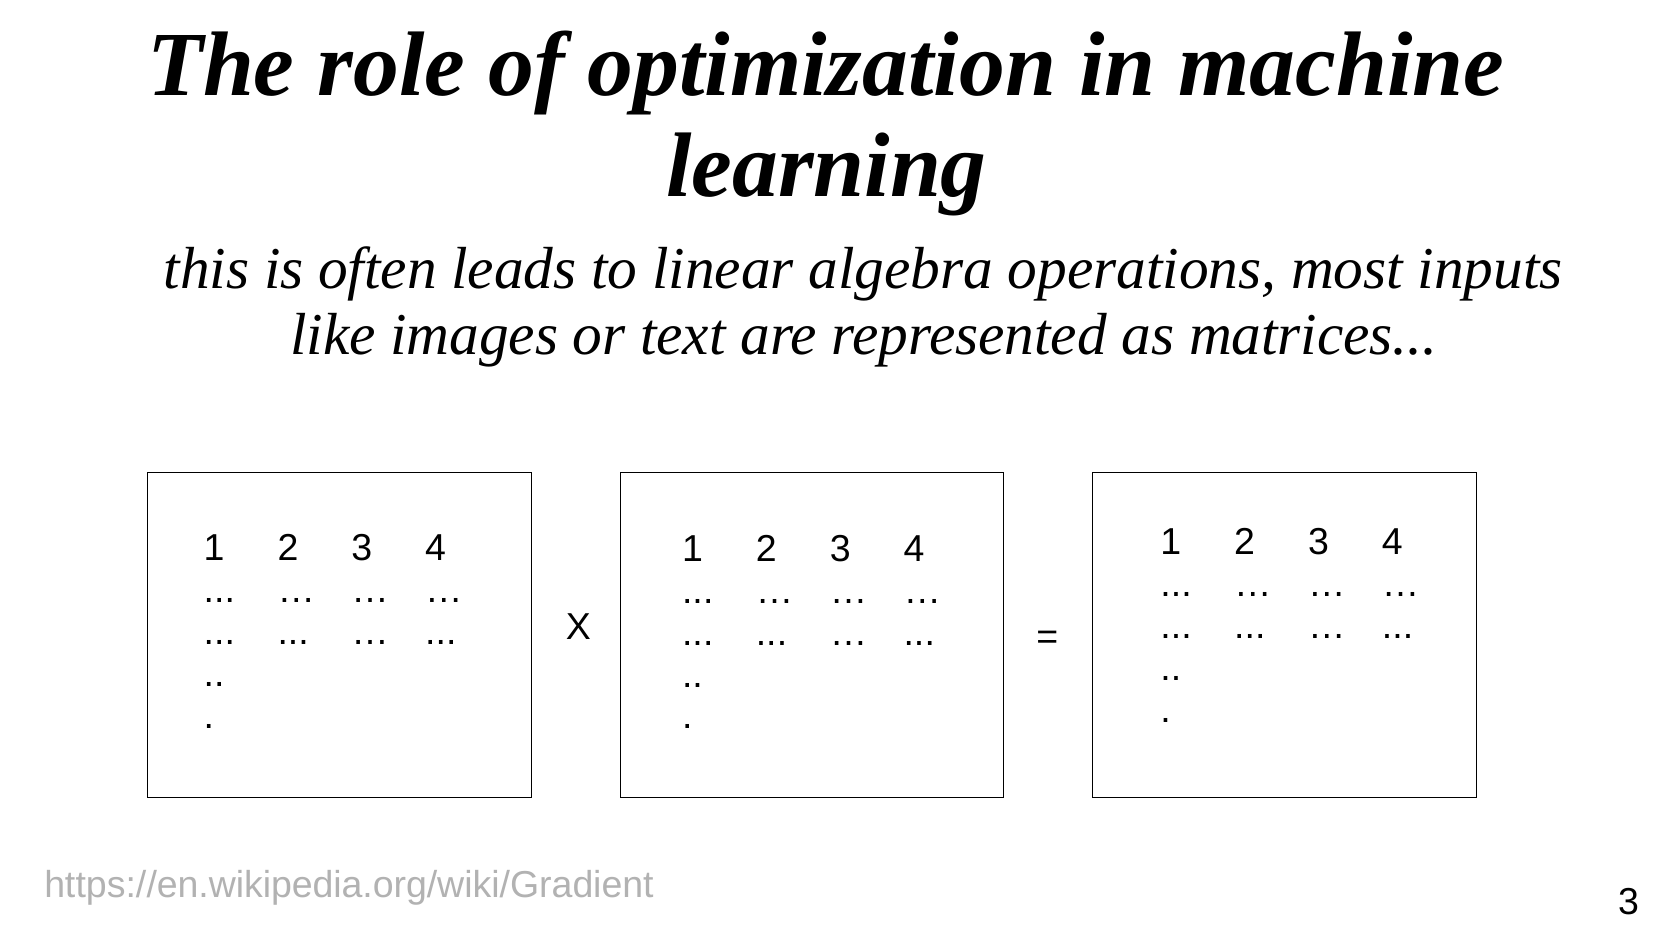

# The role of optimization in machine learning
this is often leads to linear algebra operations, most inputs like images or text are represented as matrices...
1	2	3	4
...	…	…	…
...	...	…	...
..
.
1	2	3	4
...	…	…	…
...	...	…	...
..
.
1	2	3	4
...	…	…	…
...	...	…	...
..
.
X
=
https://en.wikipedia.org/wiki/Gradient
3